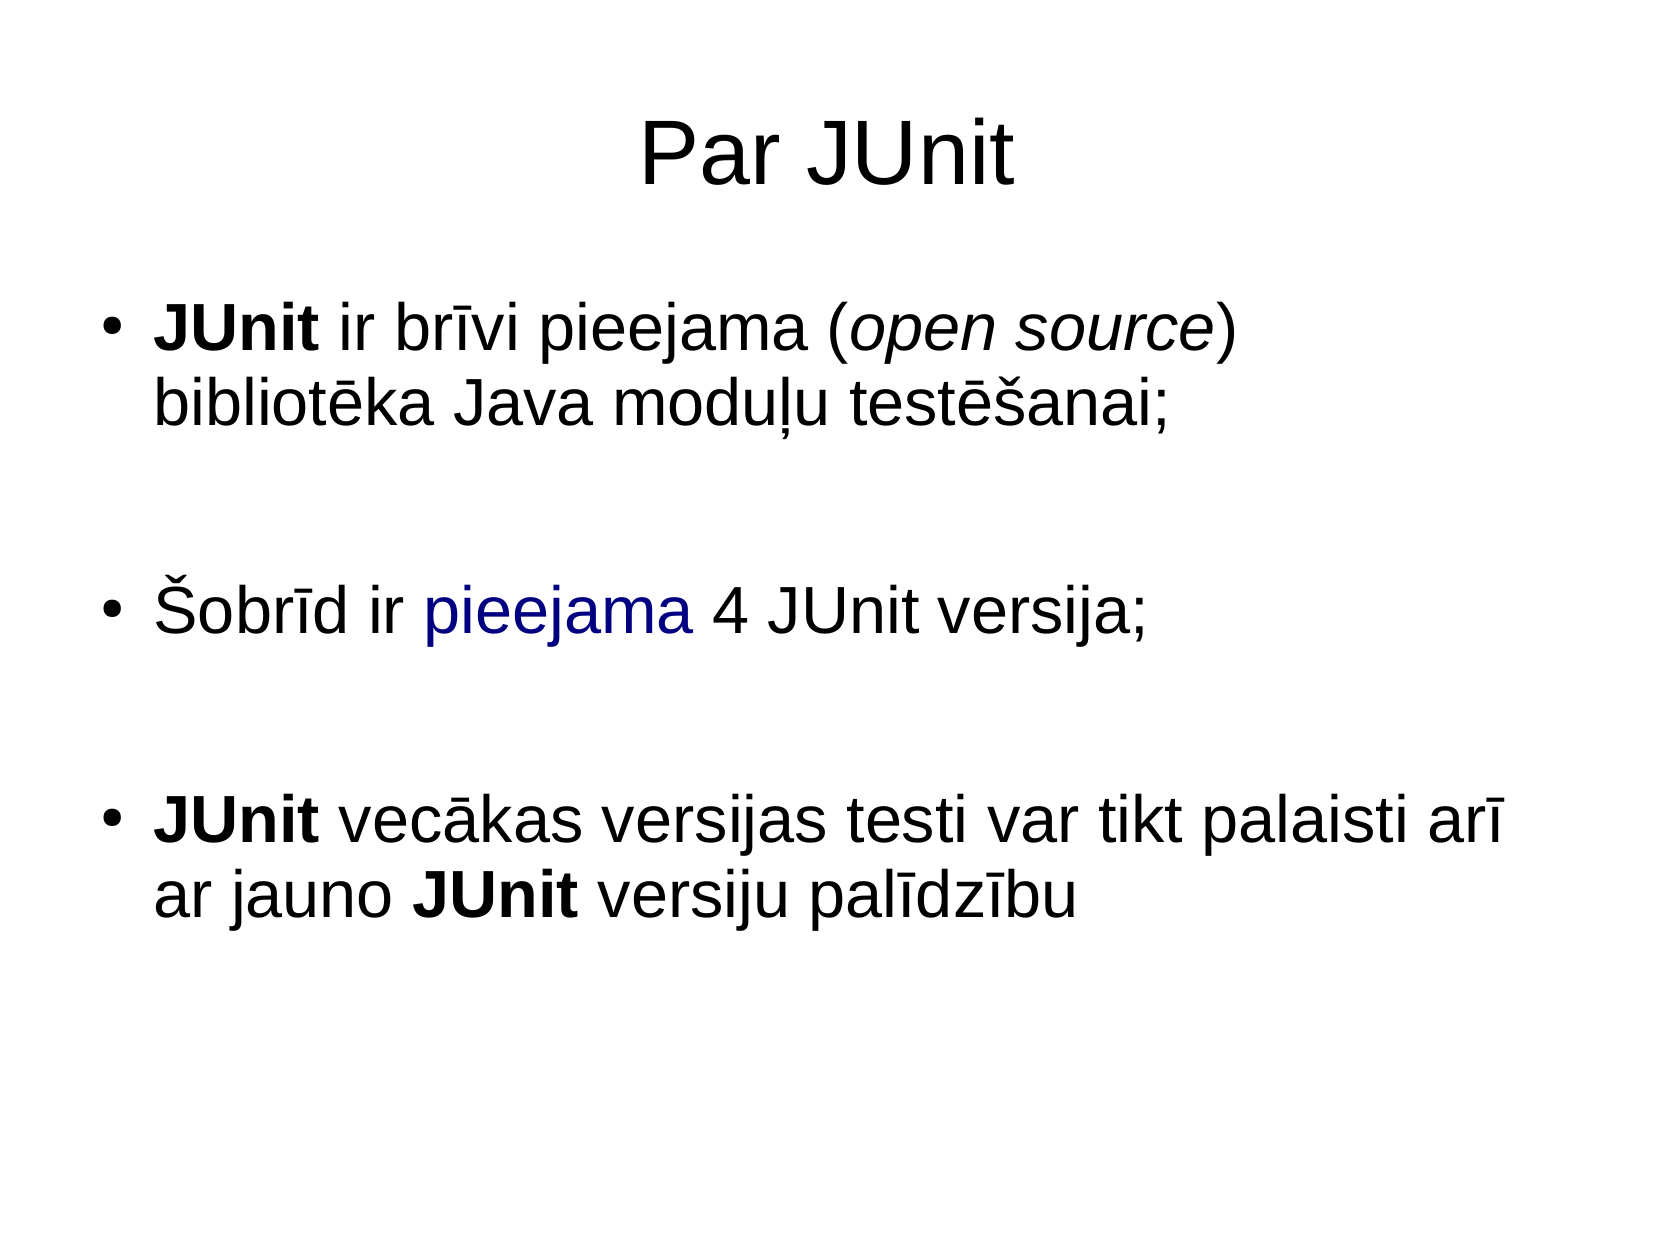

# Par JUnit
JUnit ir brīvi pieejama (open source) bibliotēka Java moduļu testēšanai;
Šobrīd ir pieejama 4 JUnit versija;
JUnit vecākas versijas testi var tikt palaisti arī ar jauno JUnit versiju palīdzību